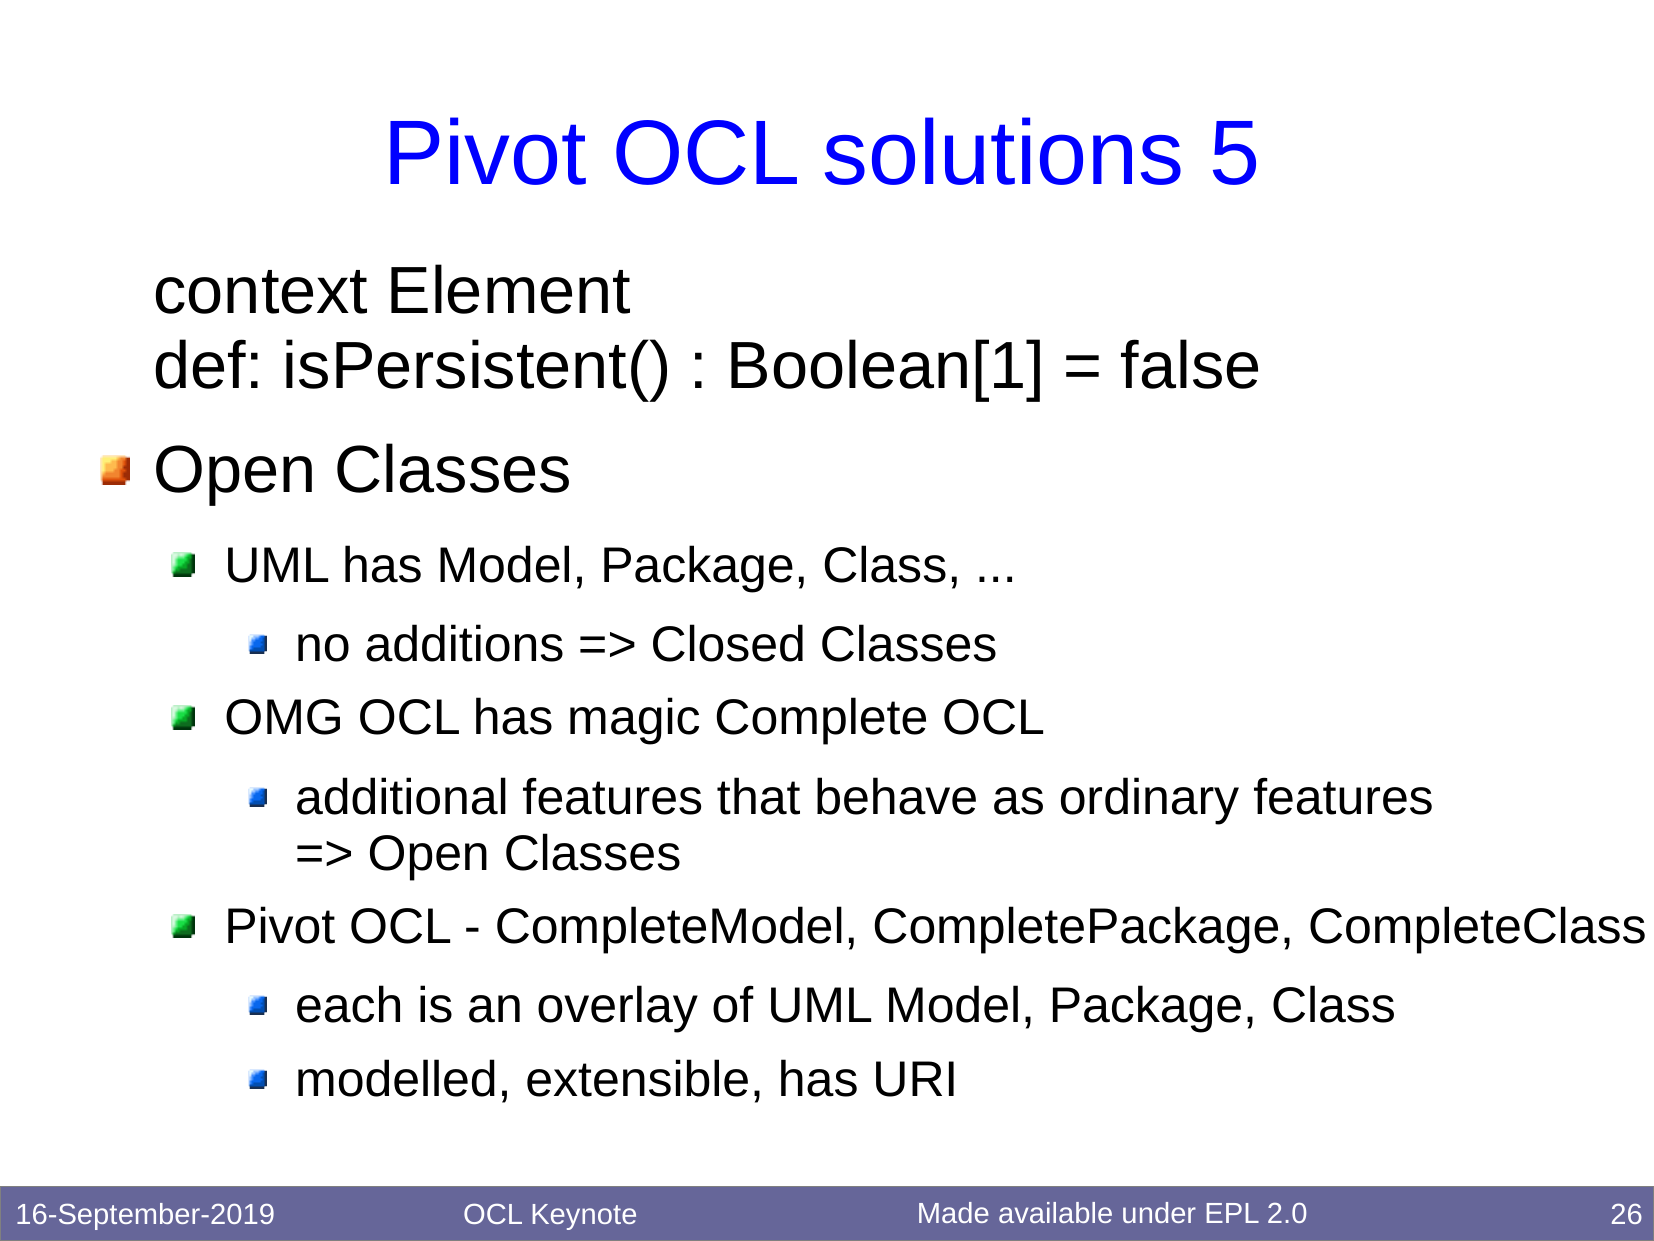

# Pivot OCL solutions 5
context Element
def: isPersistent() : Boolean[1] = false
Open Classes
UML has Model, Package, Class, ...
no additions => Closed Classes
OMG OCL has magic Complete OCL
additional features that behave as ordinary features
=> Open Classes
Pivot OCL - CompleteModel, CompletePackage, CompleteClass
each is an overlay of UML Model, Package, Class
modelled, extensible, has URI
16-September-2019
OCL Keynote
26